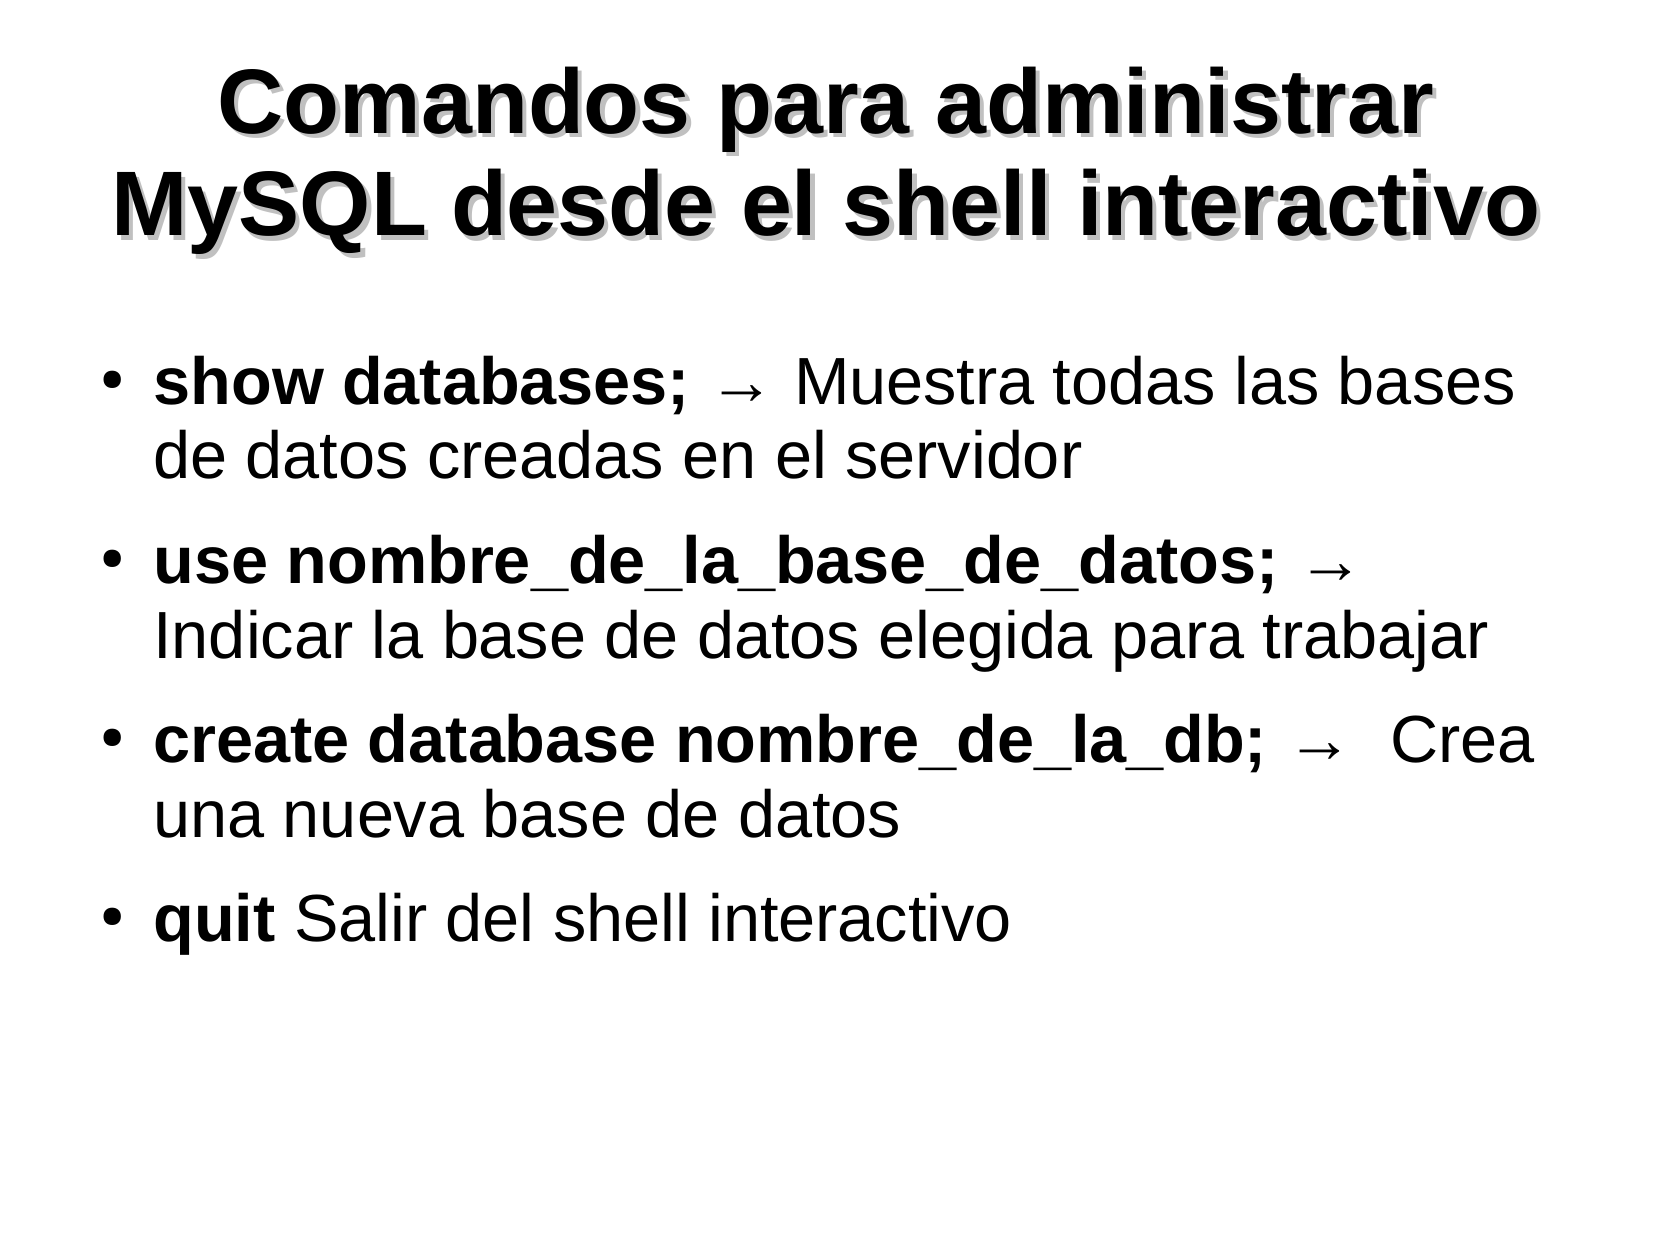

# Comandos para administrar MySQL desde el shell interactivo
show databases; → Muestra todas las bases de datos creadas en el servidor
use nombre_de_la_base_de_datos; → Indicar la base de datos elegida para trabajar
create database nombre_de_la_db; → Crea una nueva base de datos
quit Salir del shell interactivo